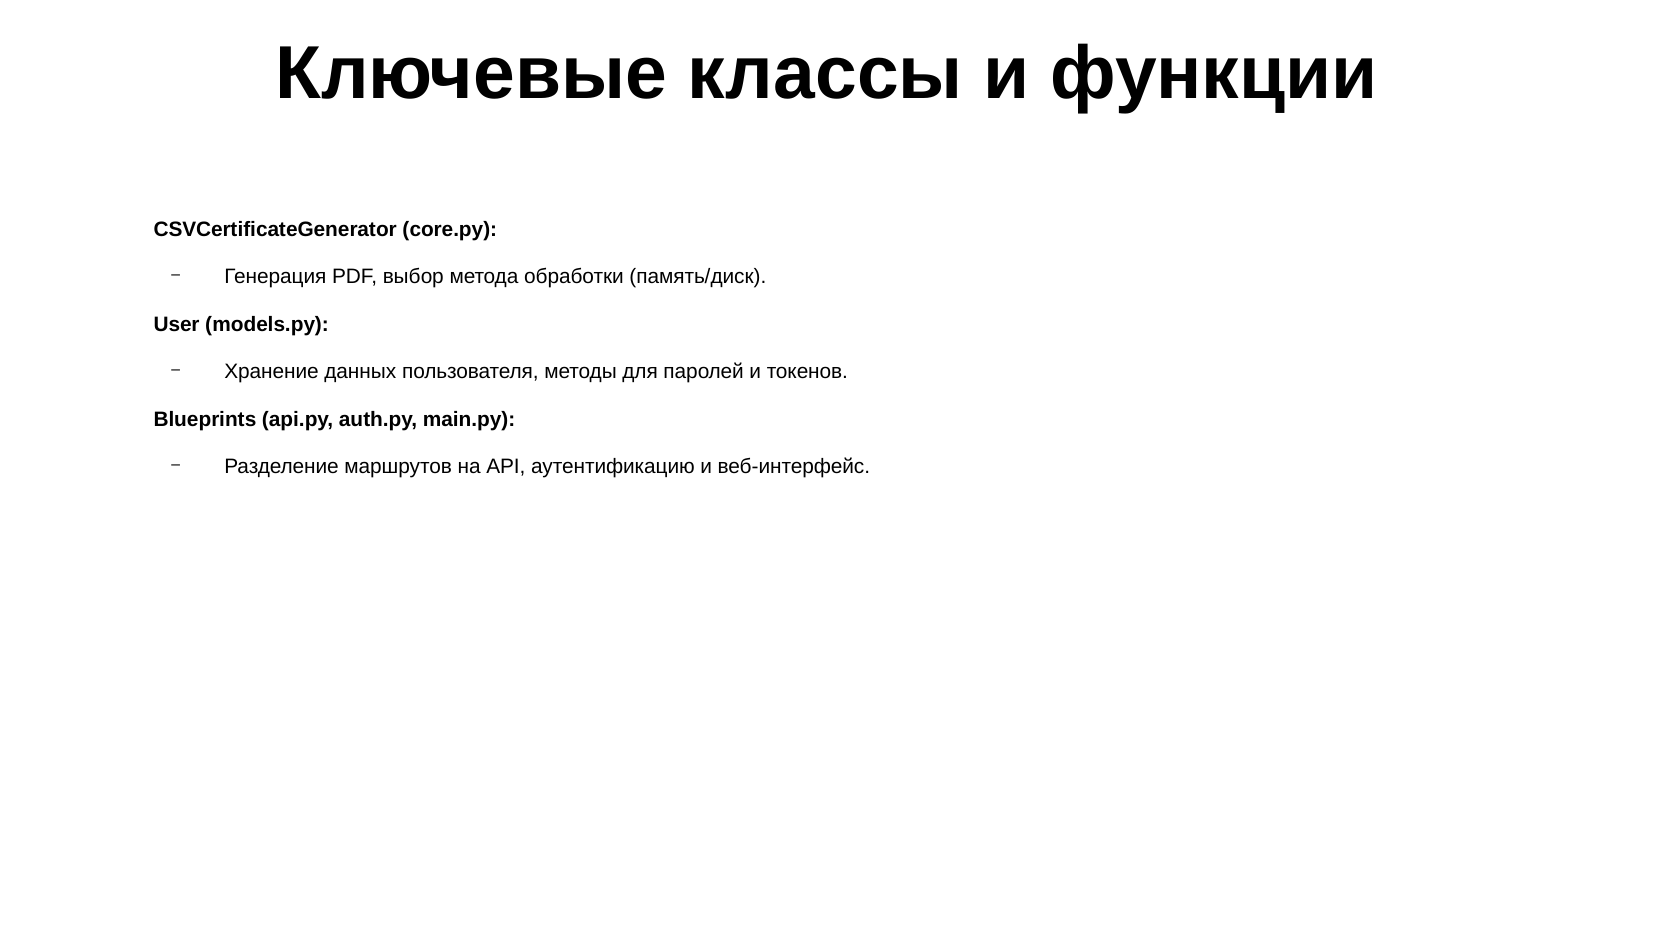

# Ключевые классы и функции
CSVCertificateGenerator (core.py):
Генерация PDF, выбор метода обработки (память/диск).
User (models.py):
Хранение данных пользователя, методы для паролей и токенов.
Blueprints (api.py, auth.py, main.py):
Разделение маршрутов на API, аутентификацию и веб-интерфейс.